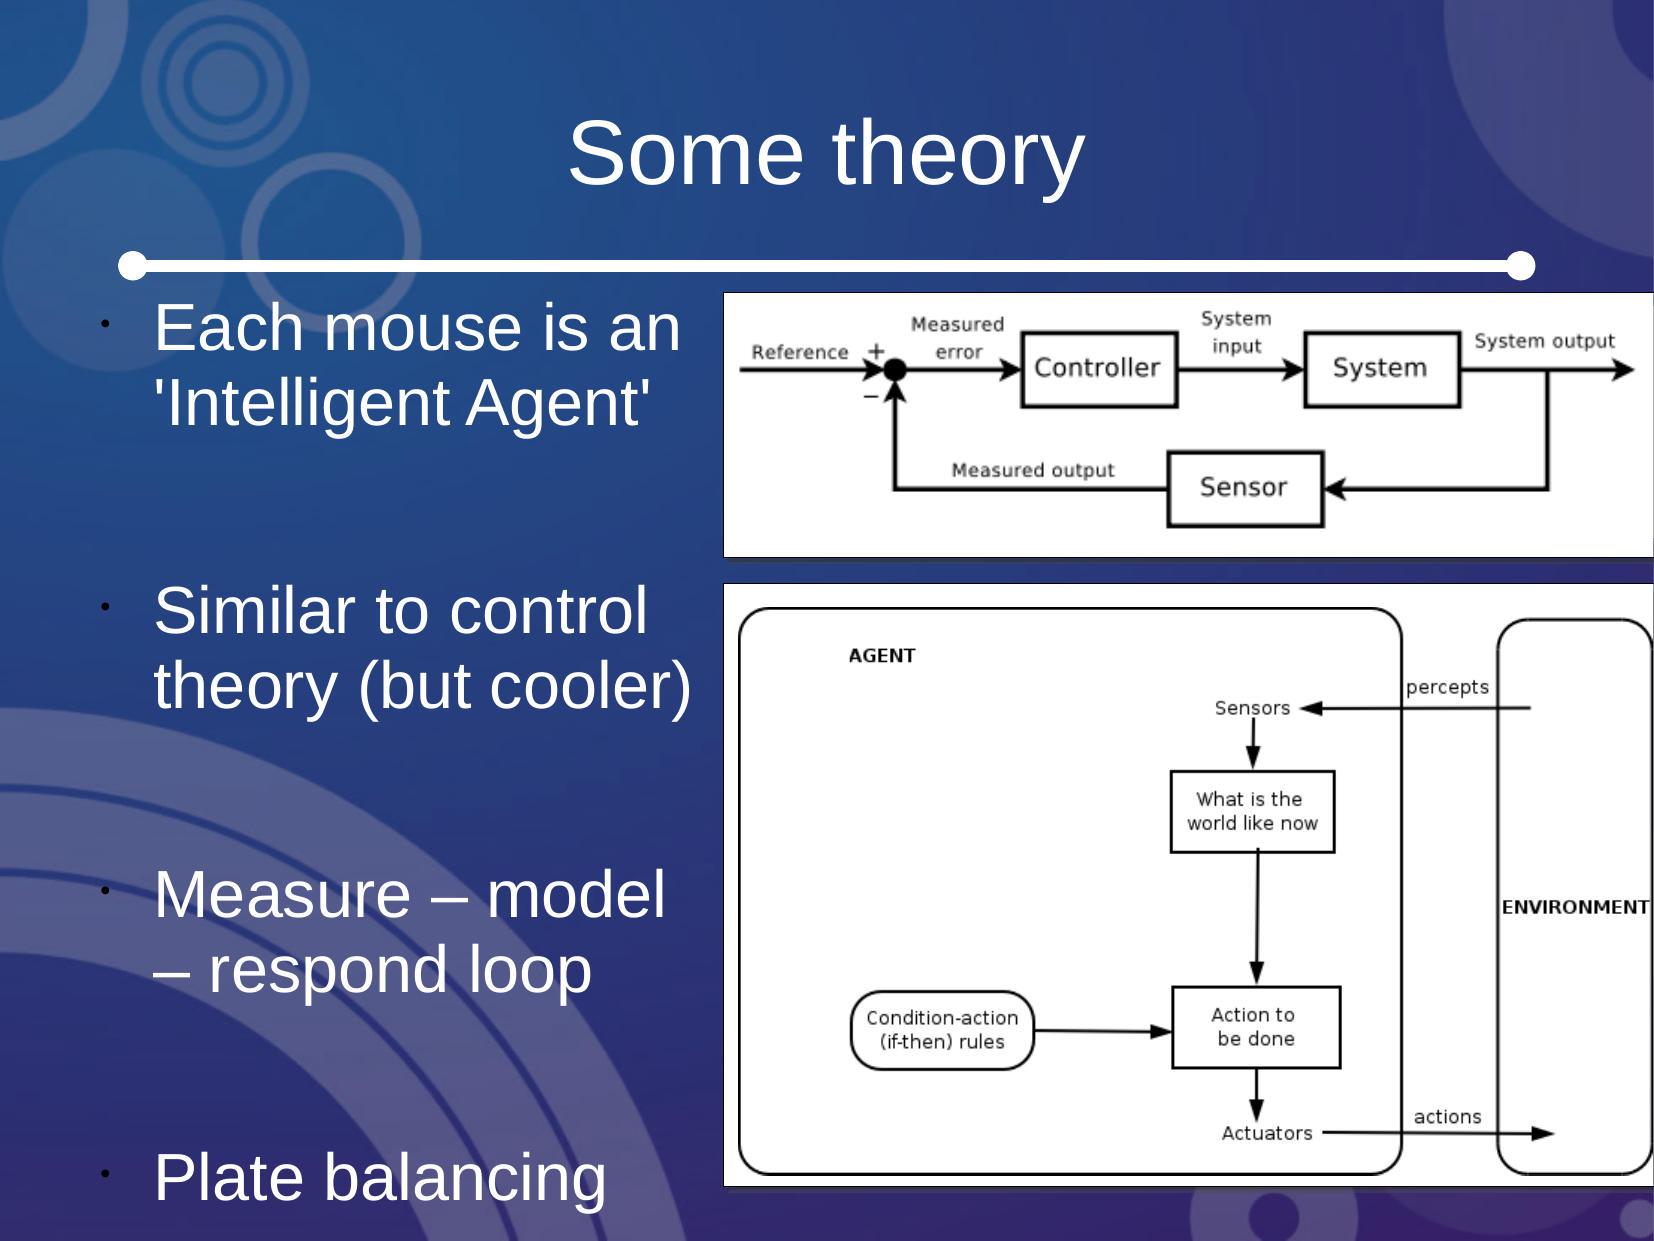

# Some theory
Each mouse is an 'Intelligent Agent'
Similar to control theory (but cooler)
Measure – model – respond loop
Plate balancing